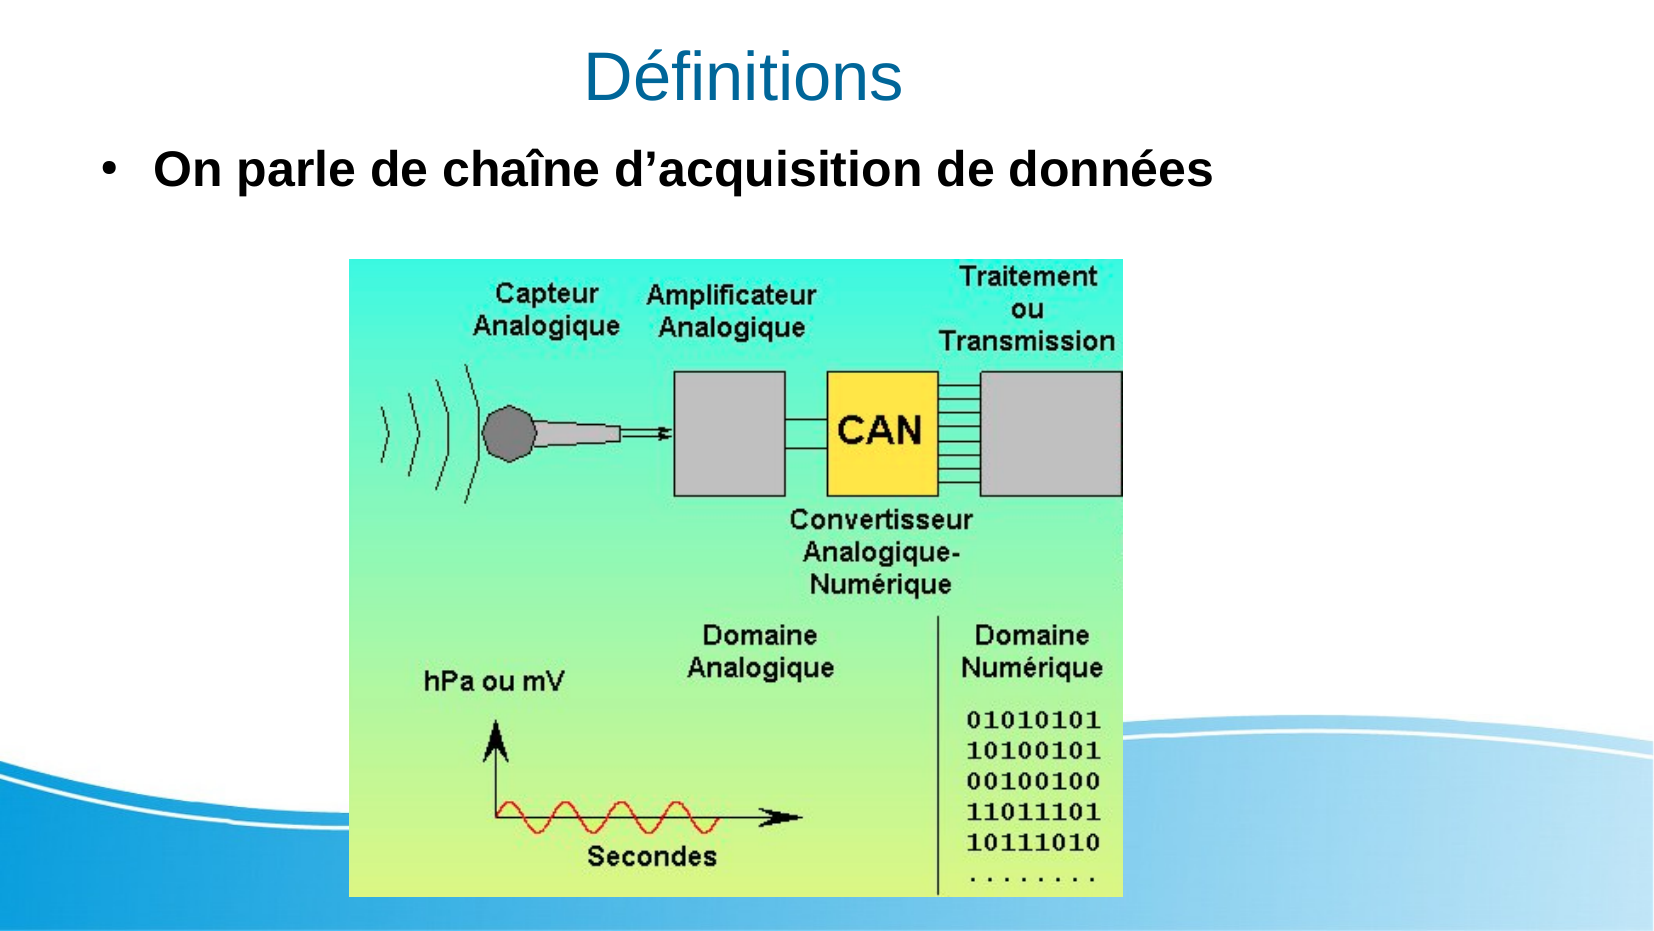

# Définitions
On parle de chaîne d’acquisition de données